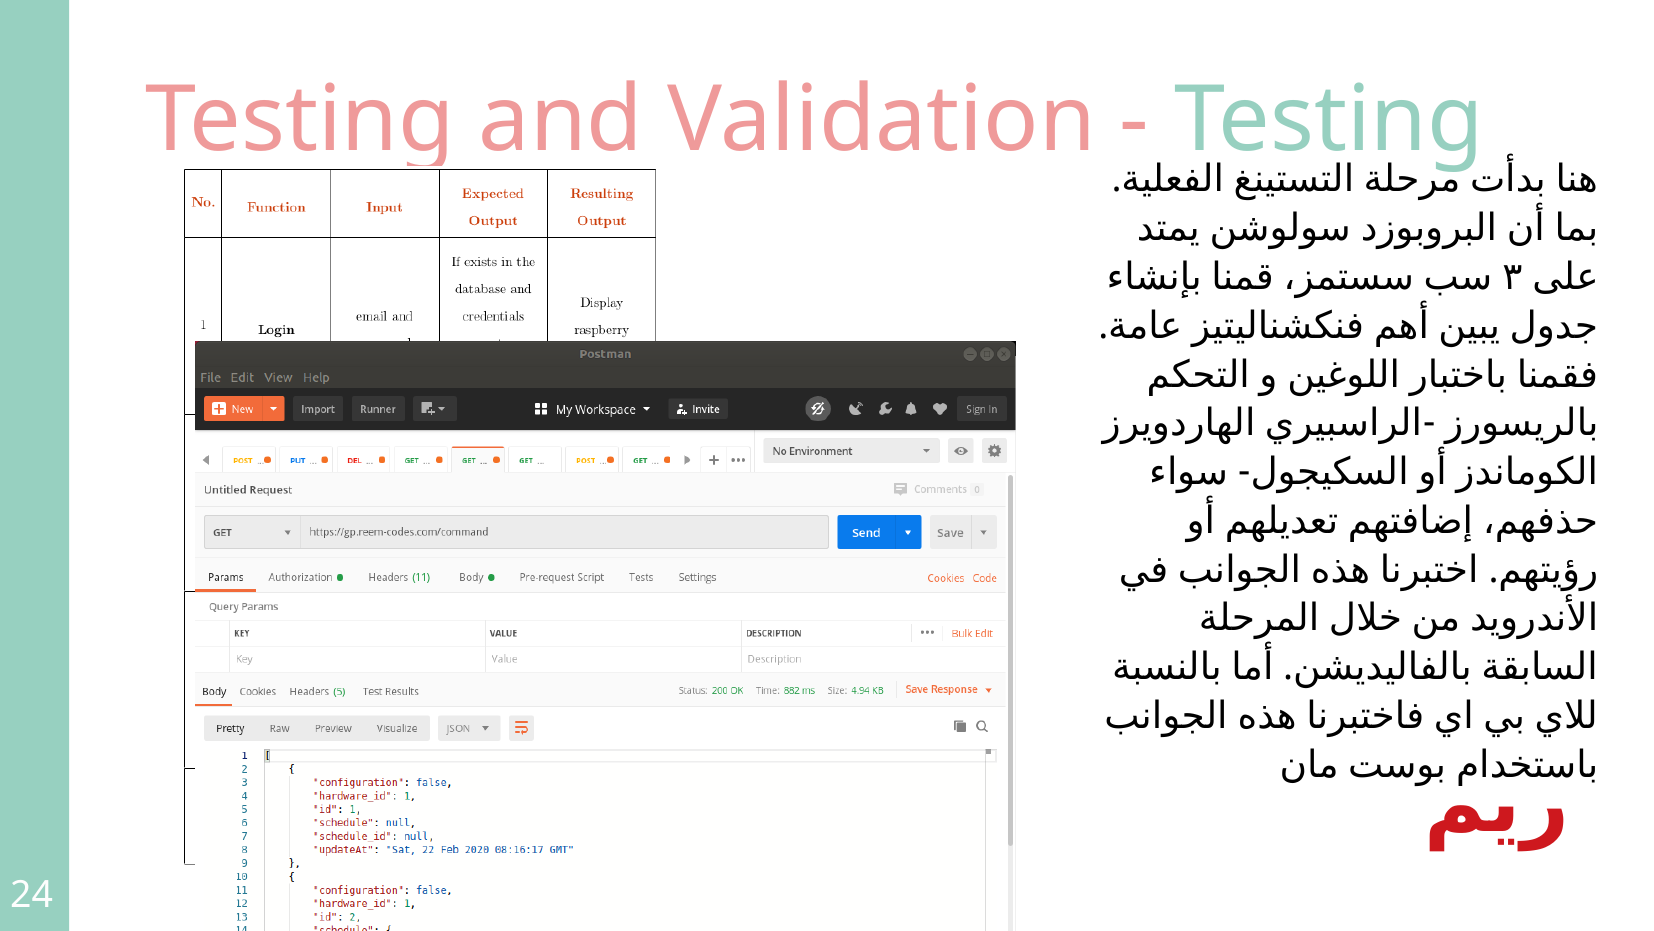

# Testing and Validation - Testing
هنا بدأت مرحلة التستينغ الفعلية. بما أن البروبوزد سولوشن يمتد على ٣ سب سستمز، قمنا بإنشاء جدول يبين أهم فنكشناليتيز عامة. فقمنا باختبار اللوغين و التحكم بالريسورز -الراسبيري الهاردويرز الكوماندز أو السكيجول- سواء حذفهم، إضافتهم تعديلهم أو رؤيتهم. اختبرنا هذه الجوانب في الأندرويد من خلال المرحلة السابقة بالفاليديشن. أما بالنسبة للاي بي اي فاختبرنا هذه الجوانب باستخدام بوست مان
ريم